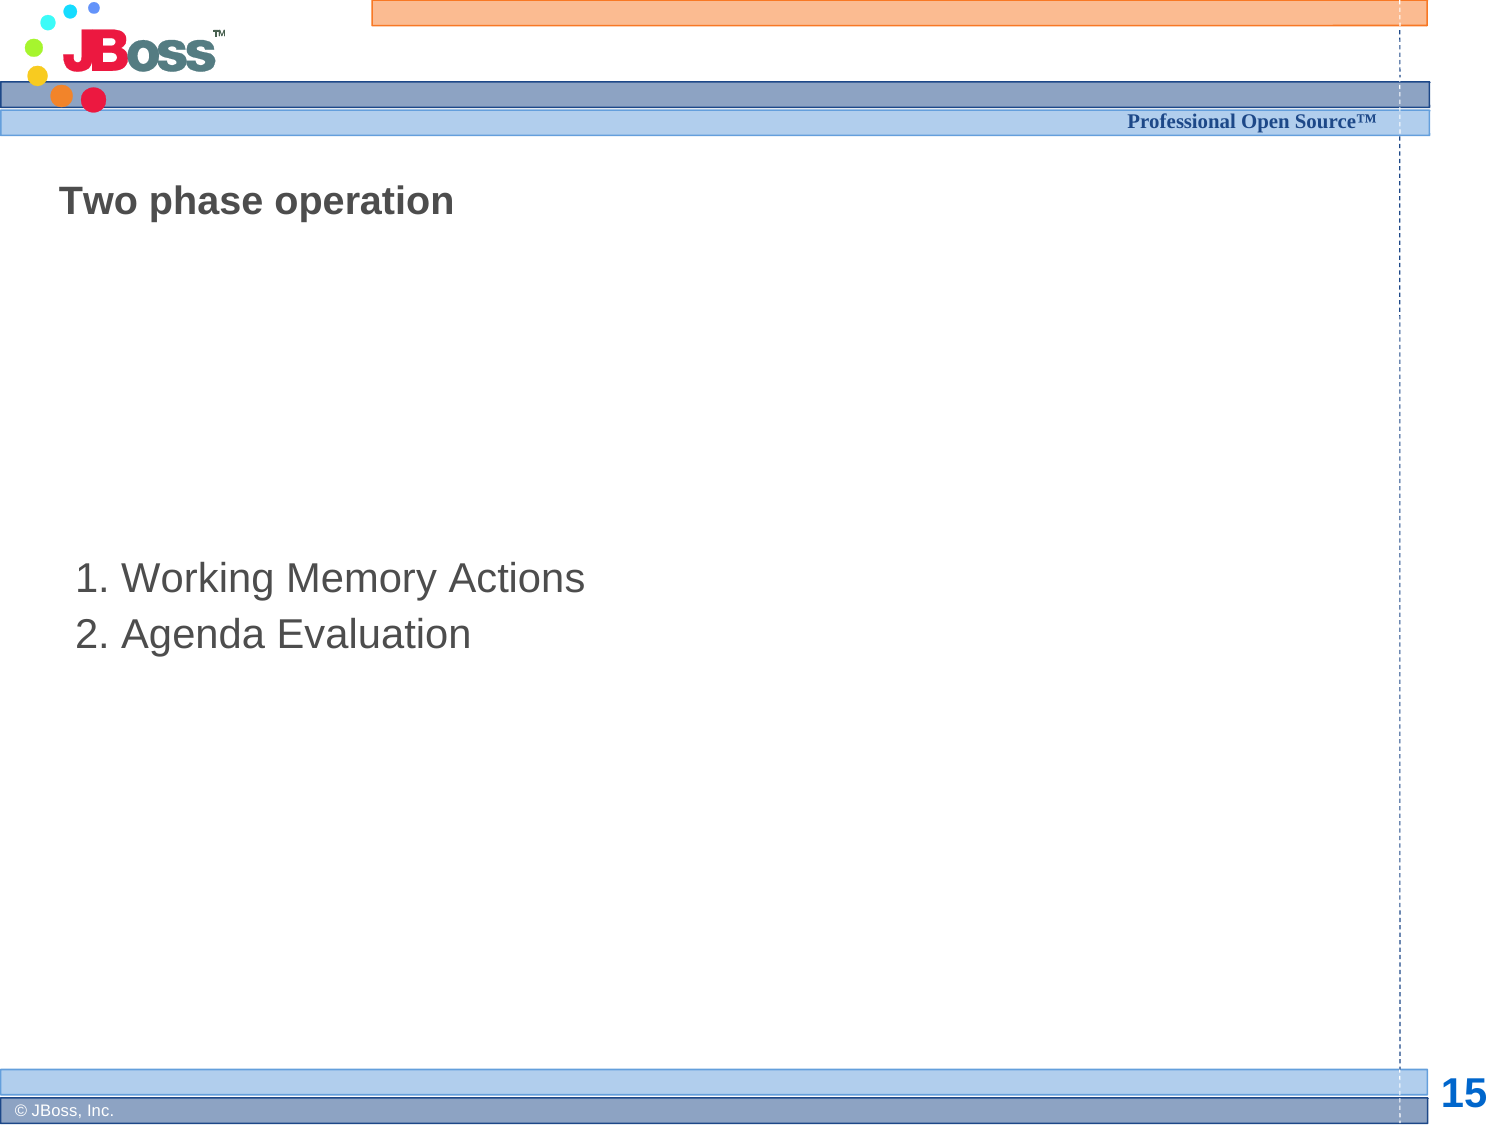

# Two phase operation
1. Working Memory Actions
2. Agenda Evaluation